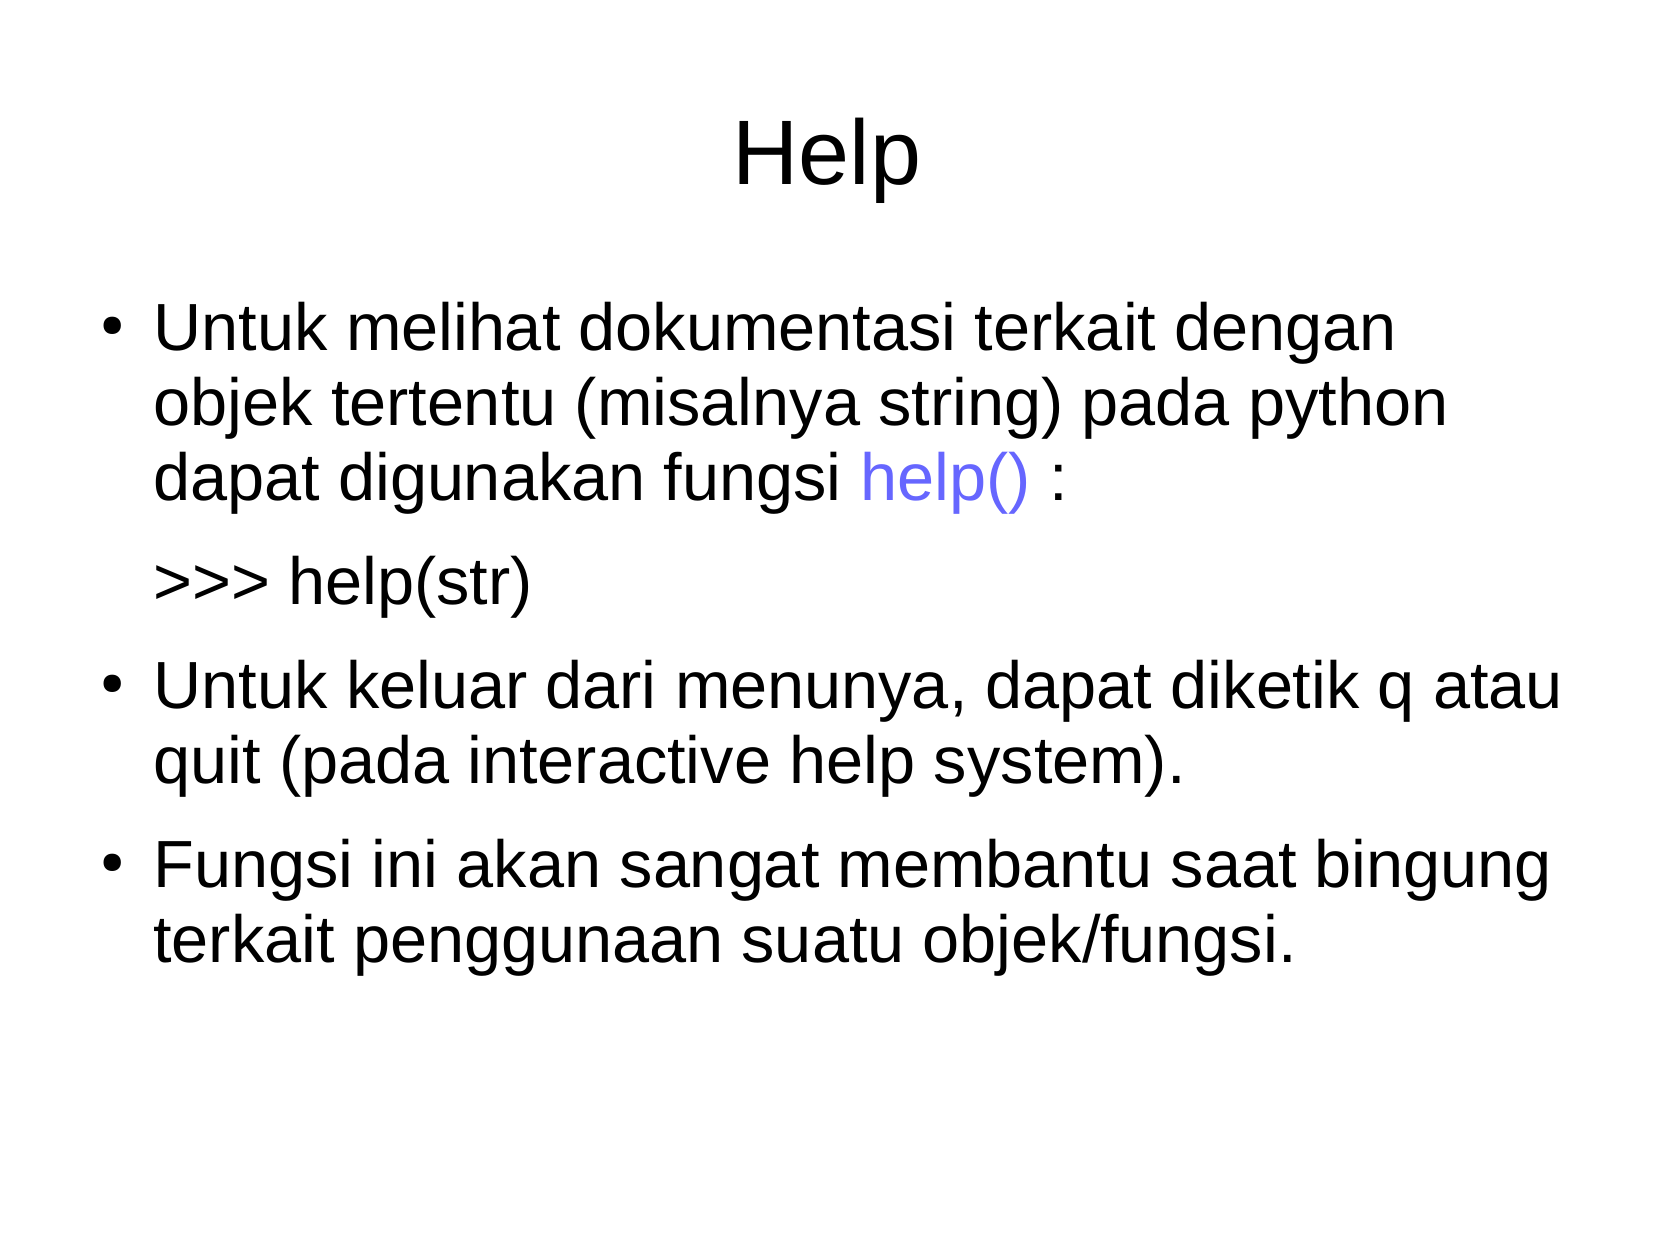

# Help
Untuk melihat dokumentasi terkait dengan objek tertentu (misalnya string) pada python dapat digunakan fungsi help() :
>>> help(str)
Untuk keluar dari menunya, dapat diketik q atau quit (pada interactive help system).
Fungsi ini akan sangat membantu saat bingung terkait penggunaan suatu objek/fungsi.